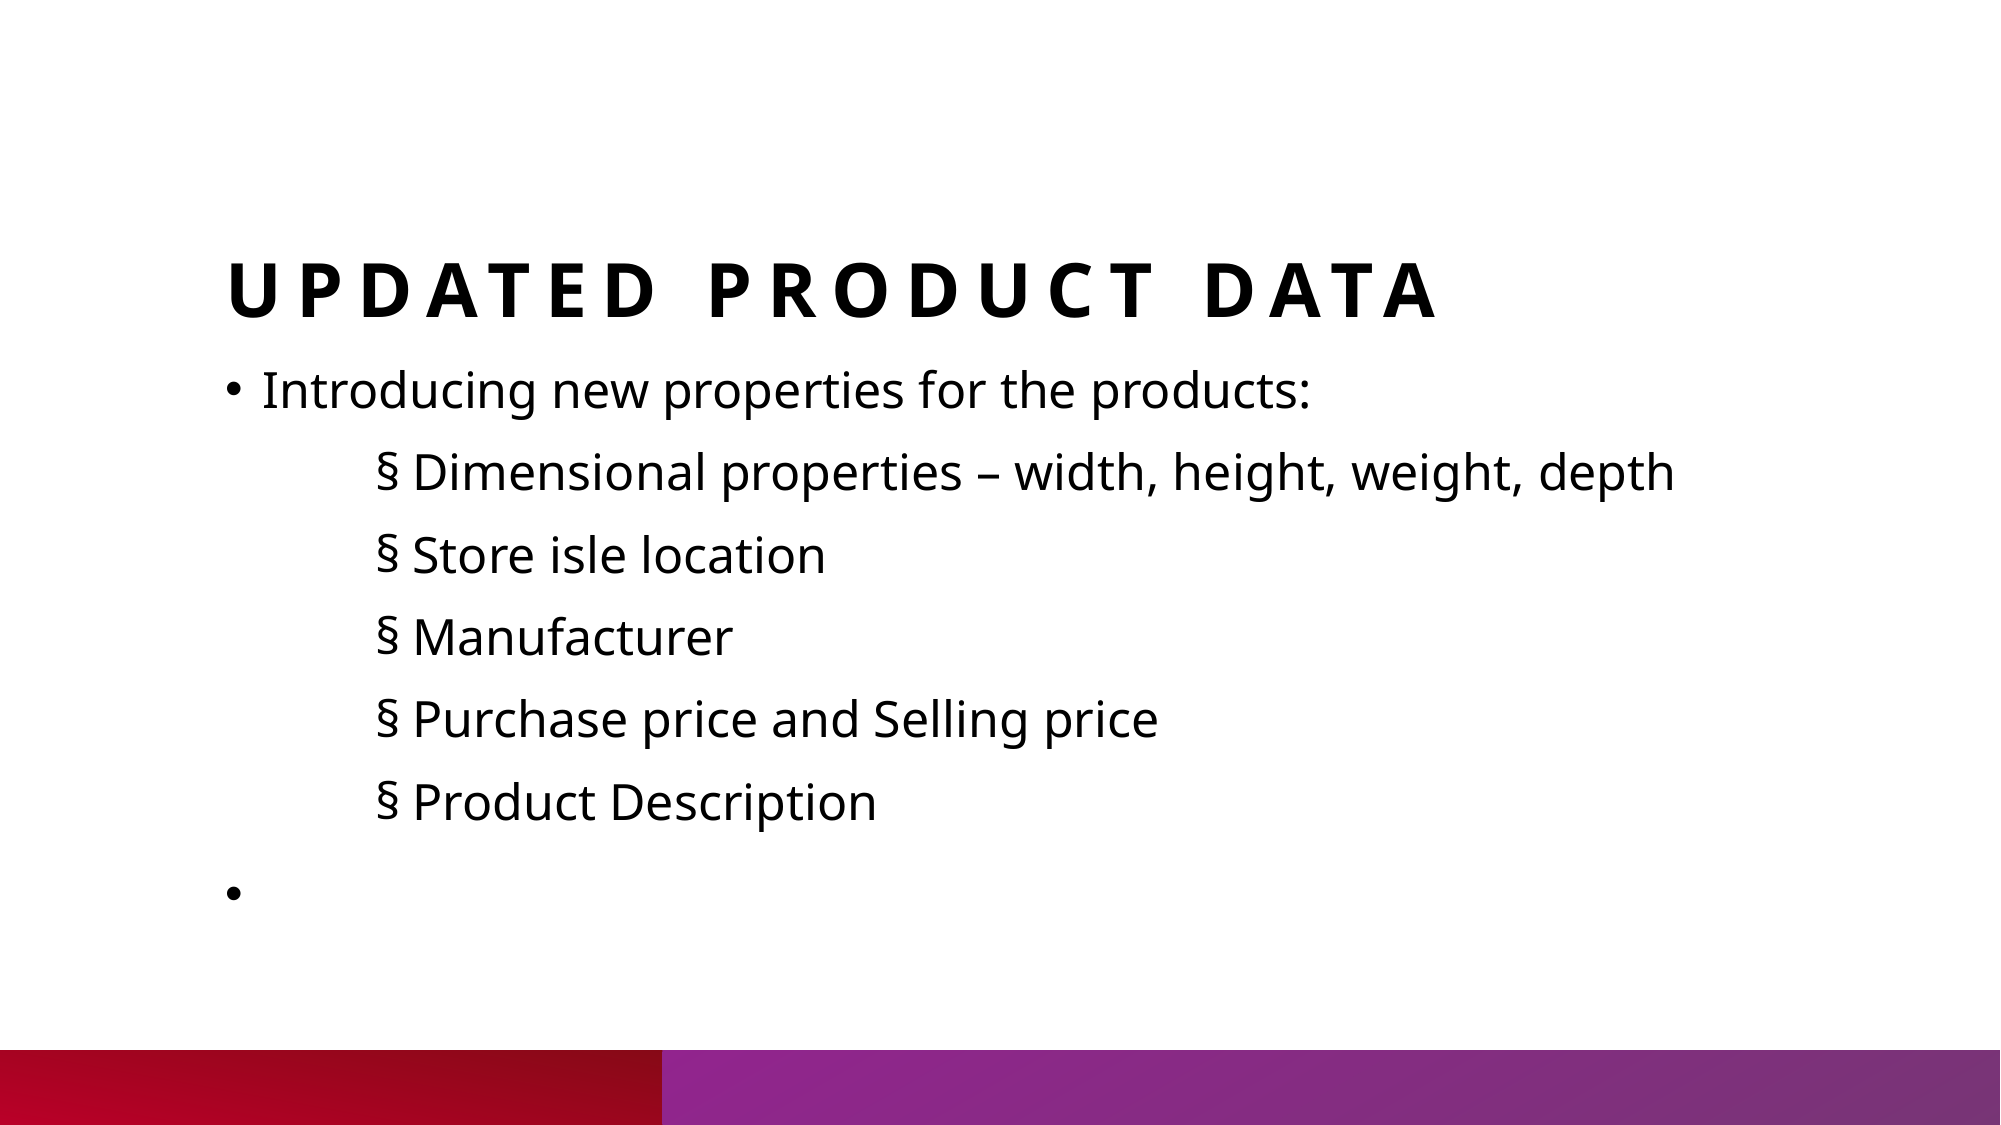

# Updated product data
Introducing new properties for the products:
Dimensional properties – width, height, weight, depth
Store isle location
Manufacturer
Purchase price and Selling price
Product Description